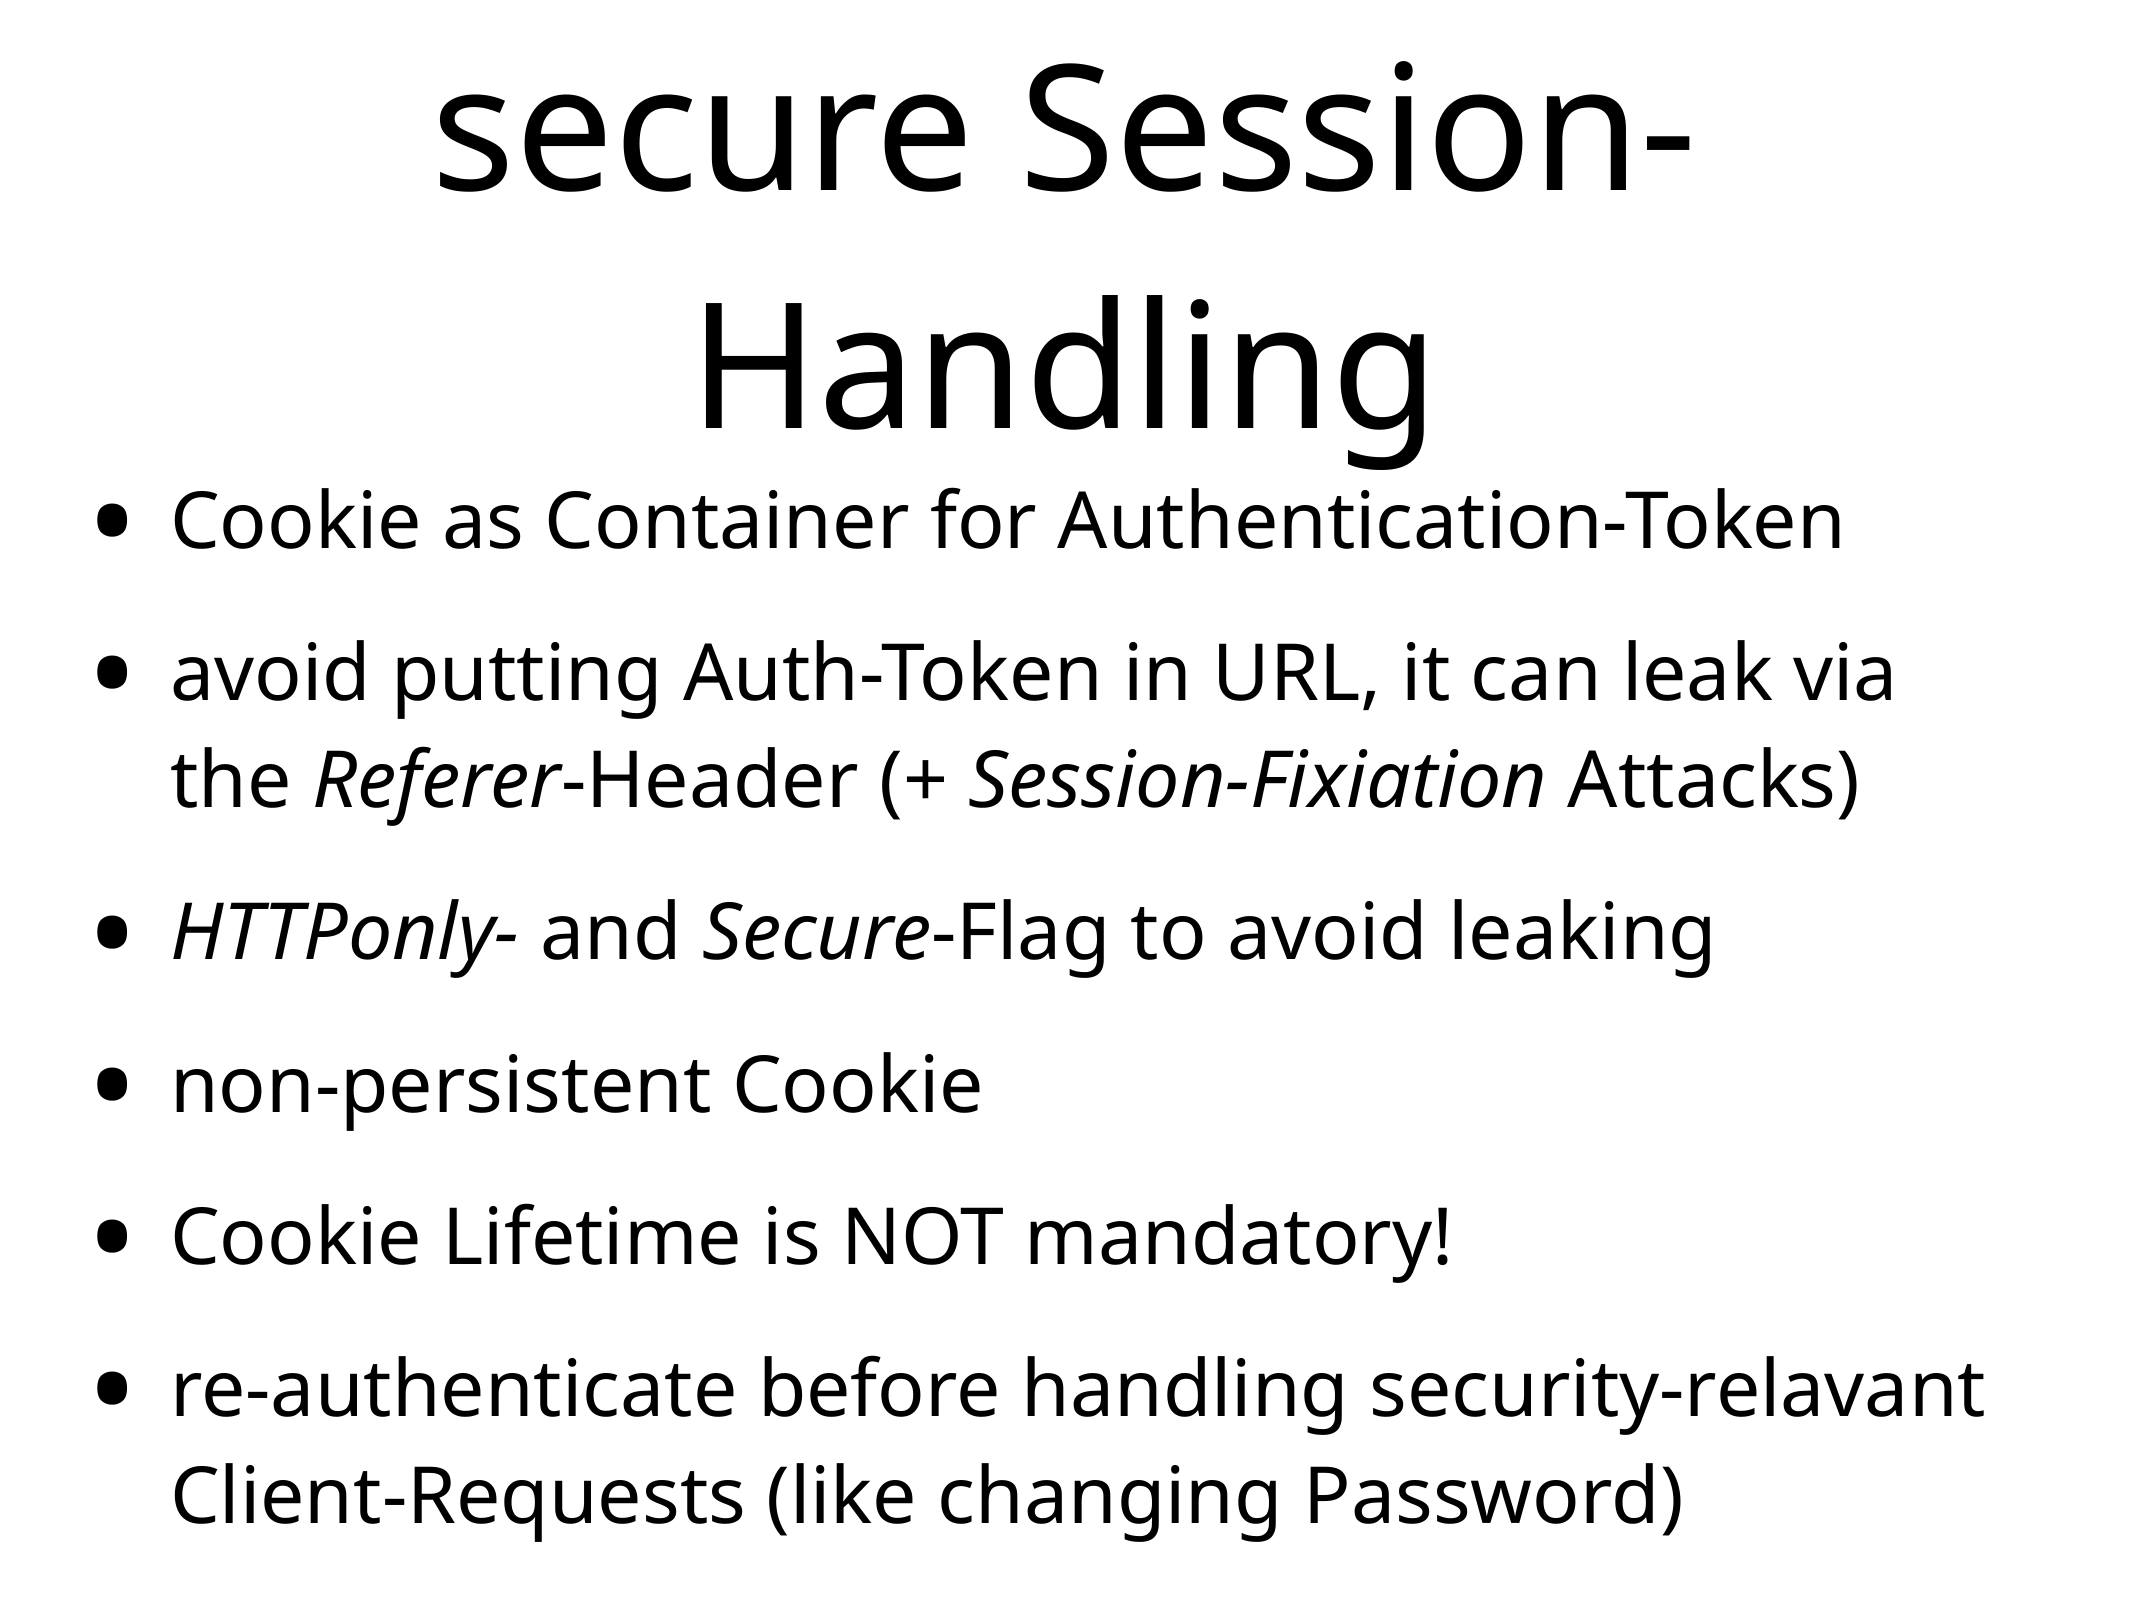

# secure Session-Handling
Cookie as Container for Authentication-Token
avoid putting Auth-Token in URL, it can leak via the Referer-Header (+ Session-Fixiation Attacks)
HTTPonly- and Secure-Flag to avoid leaking
non-persistent Cookie
Cookie Lifetime is NOT mandatory!
re-authenticate before handling security-relavant Client-Requests (like changing Password)